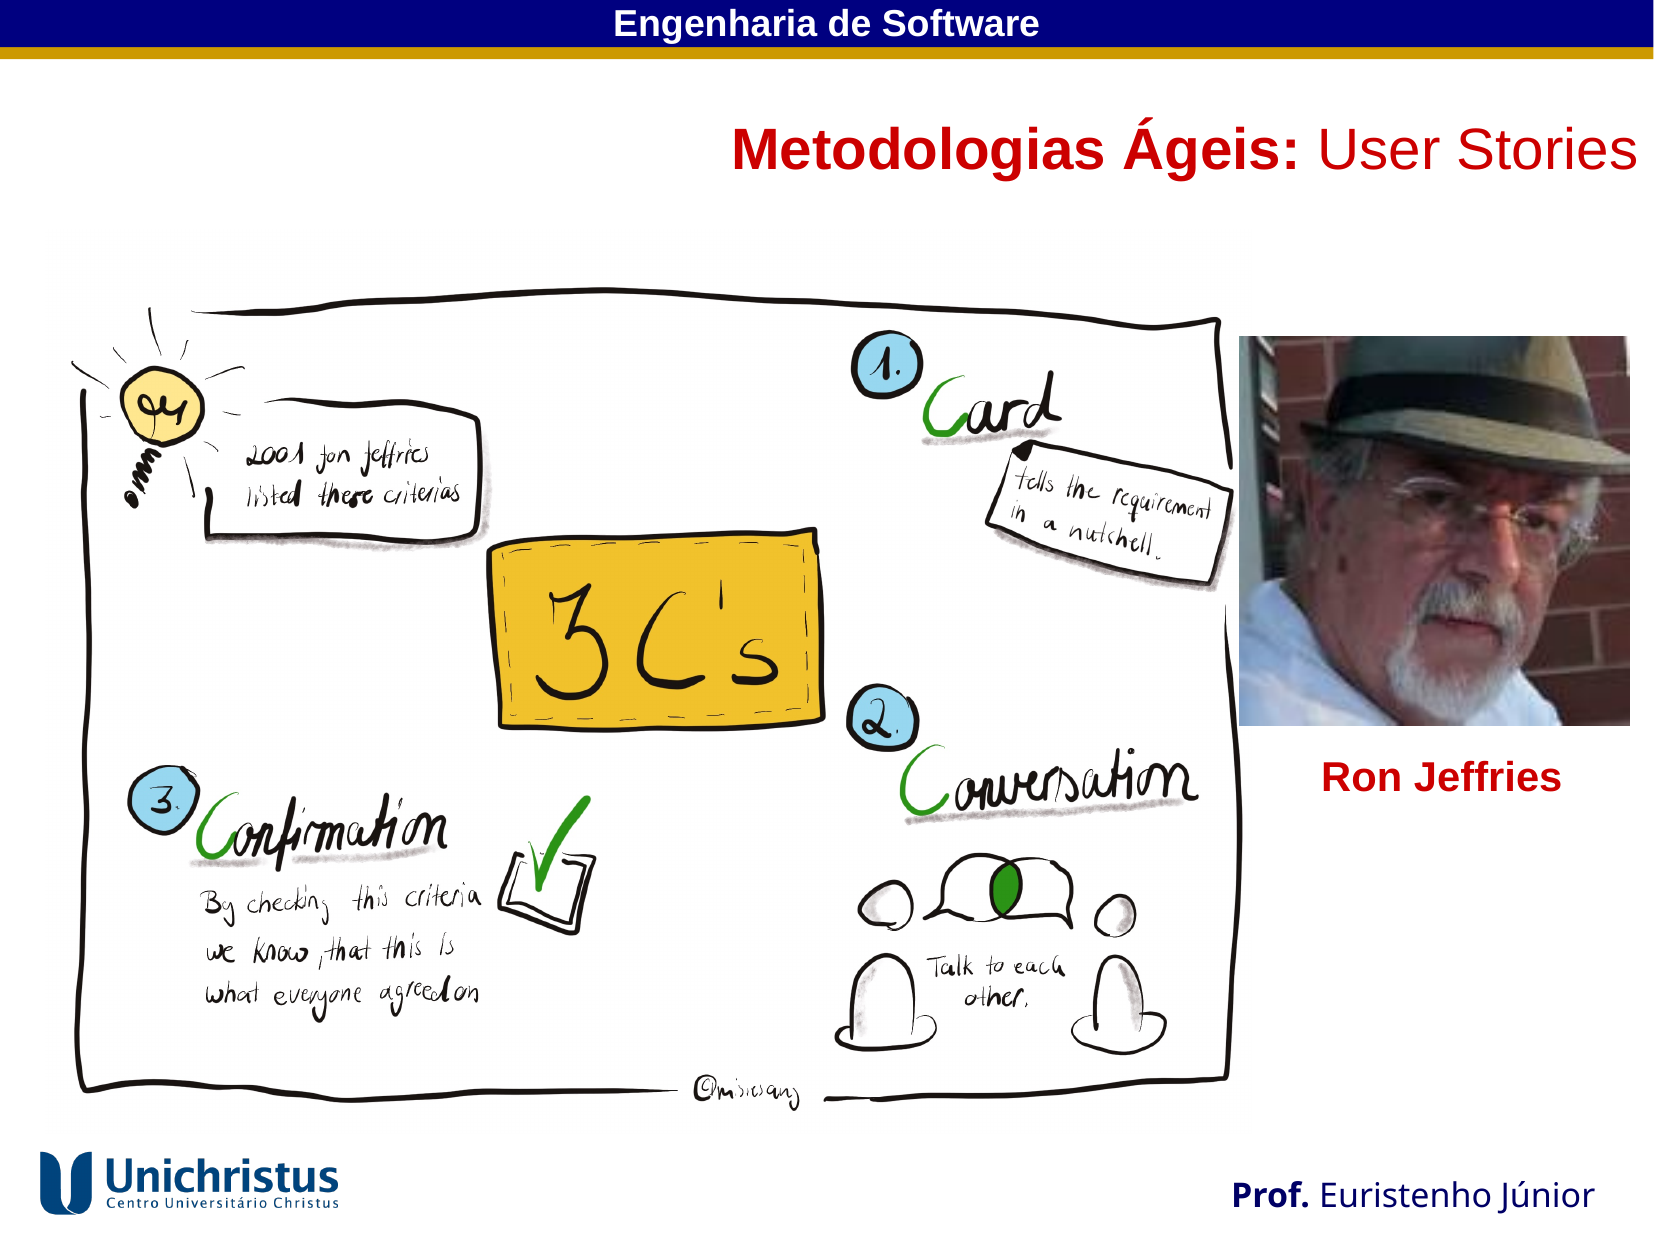

Engenharia de Software
Metodologias Ágeis: User Stories
Ron Jeffries
Prof. Euristenho Júnior